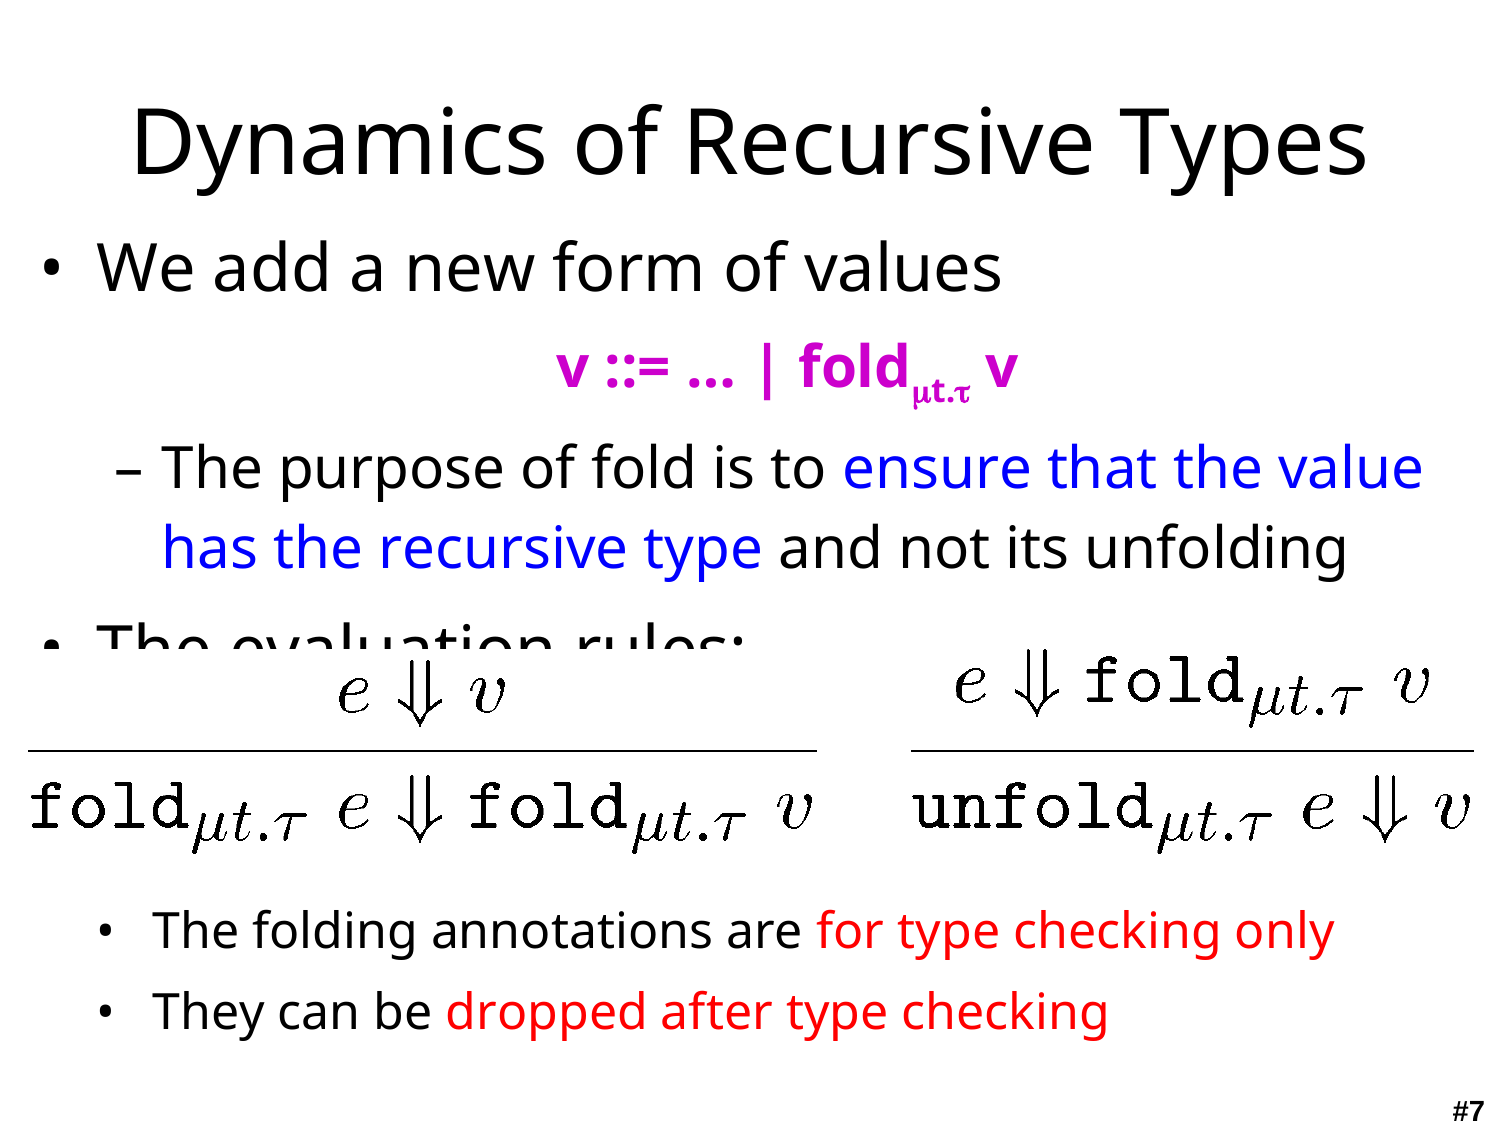

# Dynamics of Recursive Types
We add a new form of values
v ::= … | foldt. v
The purpose of fold is to ensure that the value has the recursive type and not its unfolding
The evaluation rules:
The folding annotations are for type checking only
They can be dropped after type checking
7